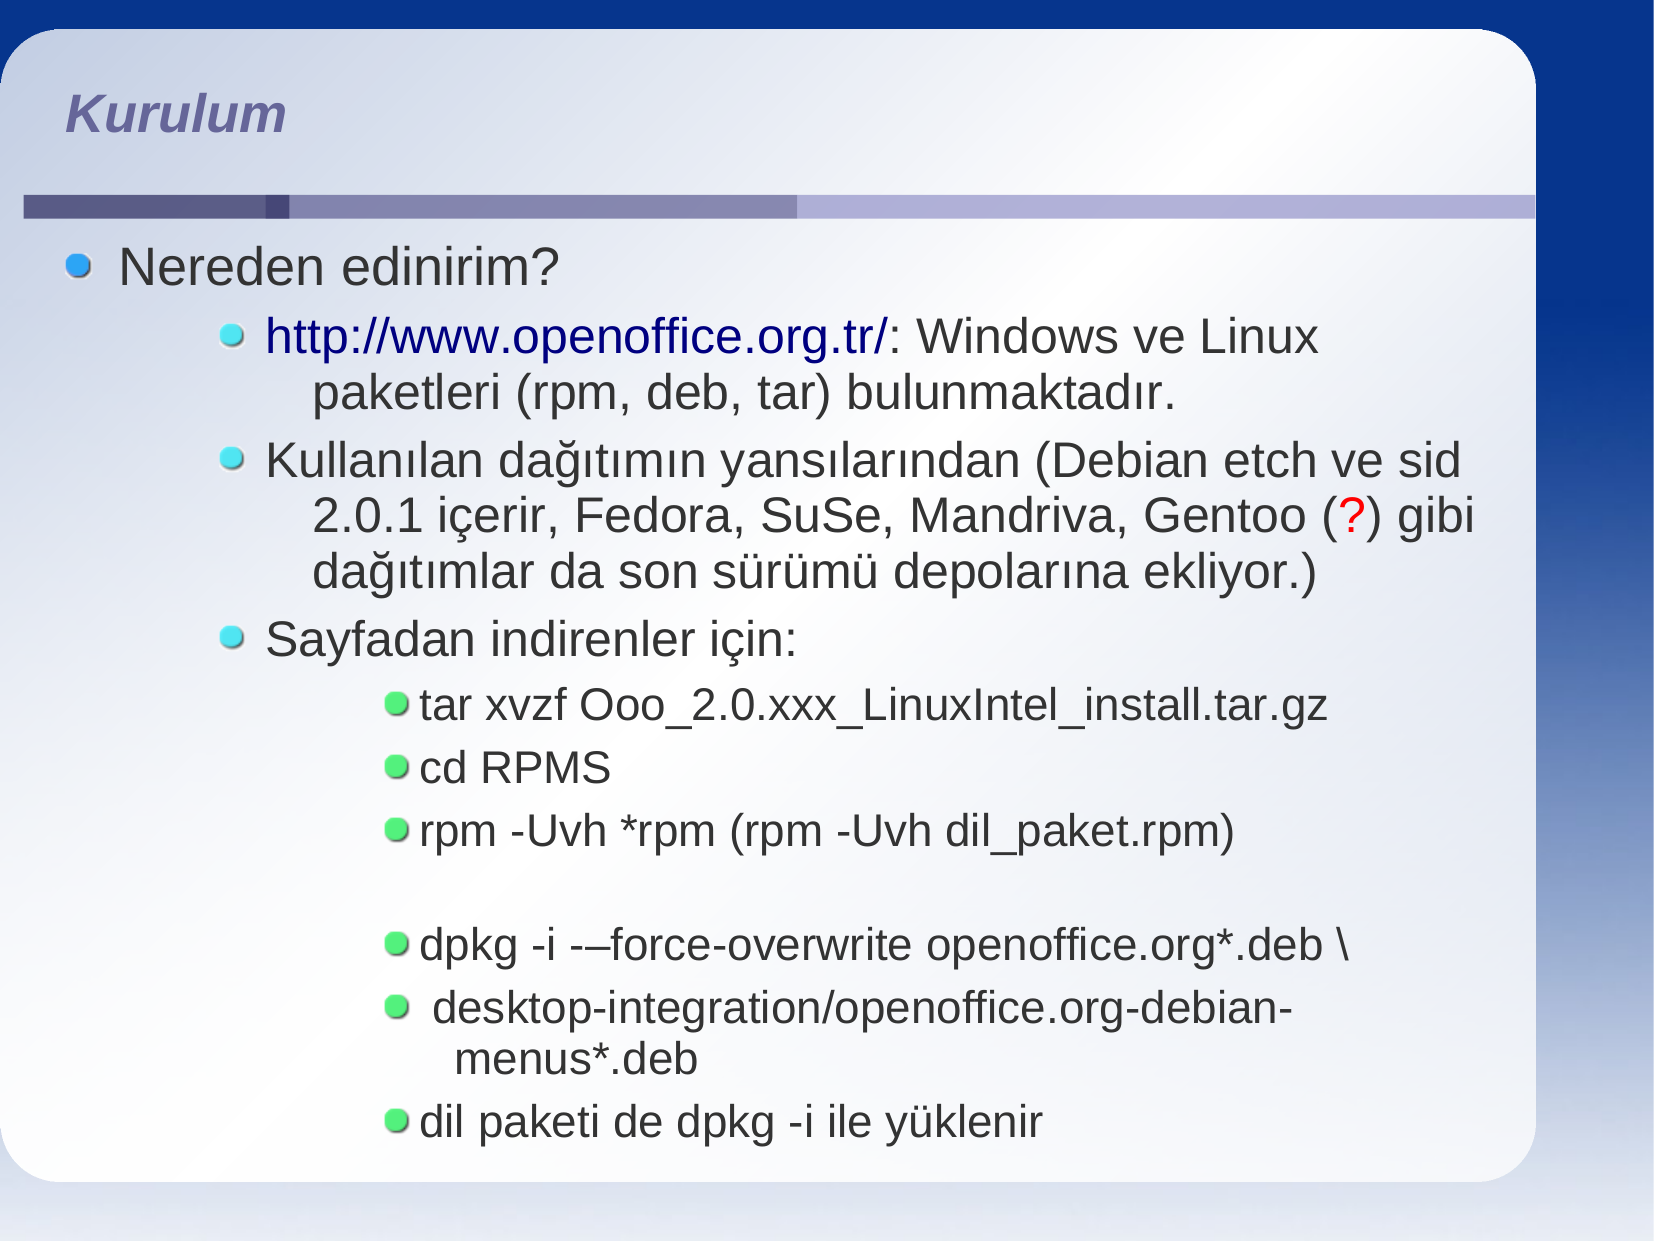

# Kurulum
Nereden edinirim?
http://www.openoffice.org.tr/: Windows ve Linux paketleri (rpm, deb, tar) bulunmaktadır.
Kullanılan dağıtımın yansılarından (Debian etch ve sid 2.0.1 içerir, Fedora, SuSe, Mandriva, Gentoo (?) gibi dağıtımlar da son sürümü depolarına ekliyor.)
Sayfadan indirenler için:
tar xvzf Ooo_2.0.xxx_LinuxIntel_install.tar.gz
cd RPMS
rpm -Uvh *rpm (rpm -Uvh dil_paket.rpm)
dpkg -i -–force-overwrite openoffice.org*.deb \
 desktop-integration/openoffice.org-debian-menus*.deb
dil paketi de dpkg -i ile yüklenir